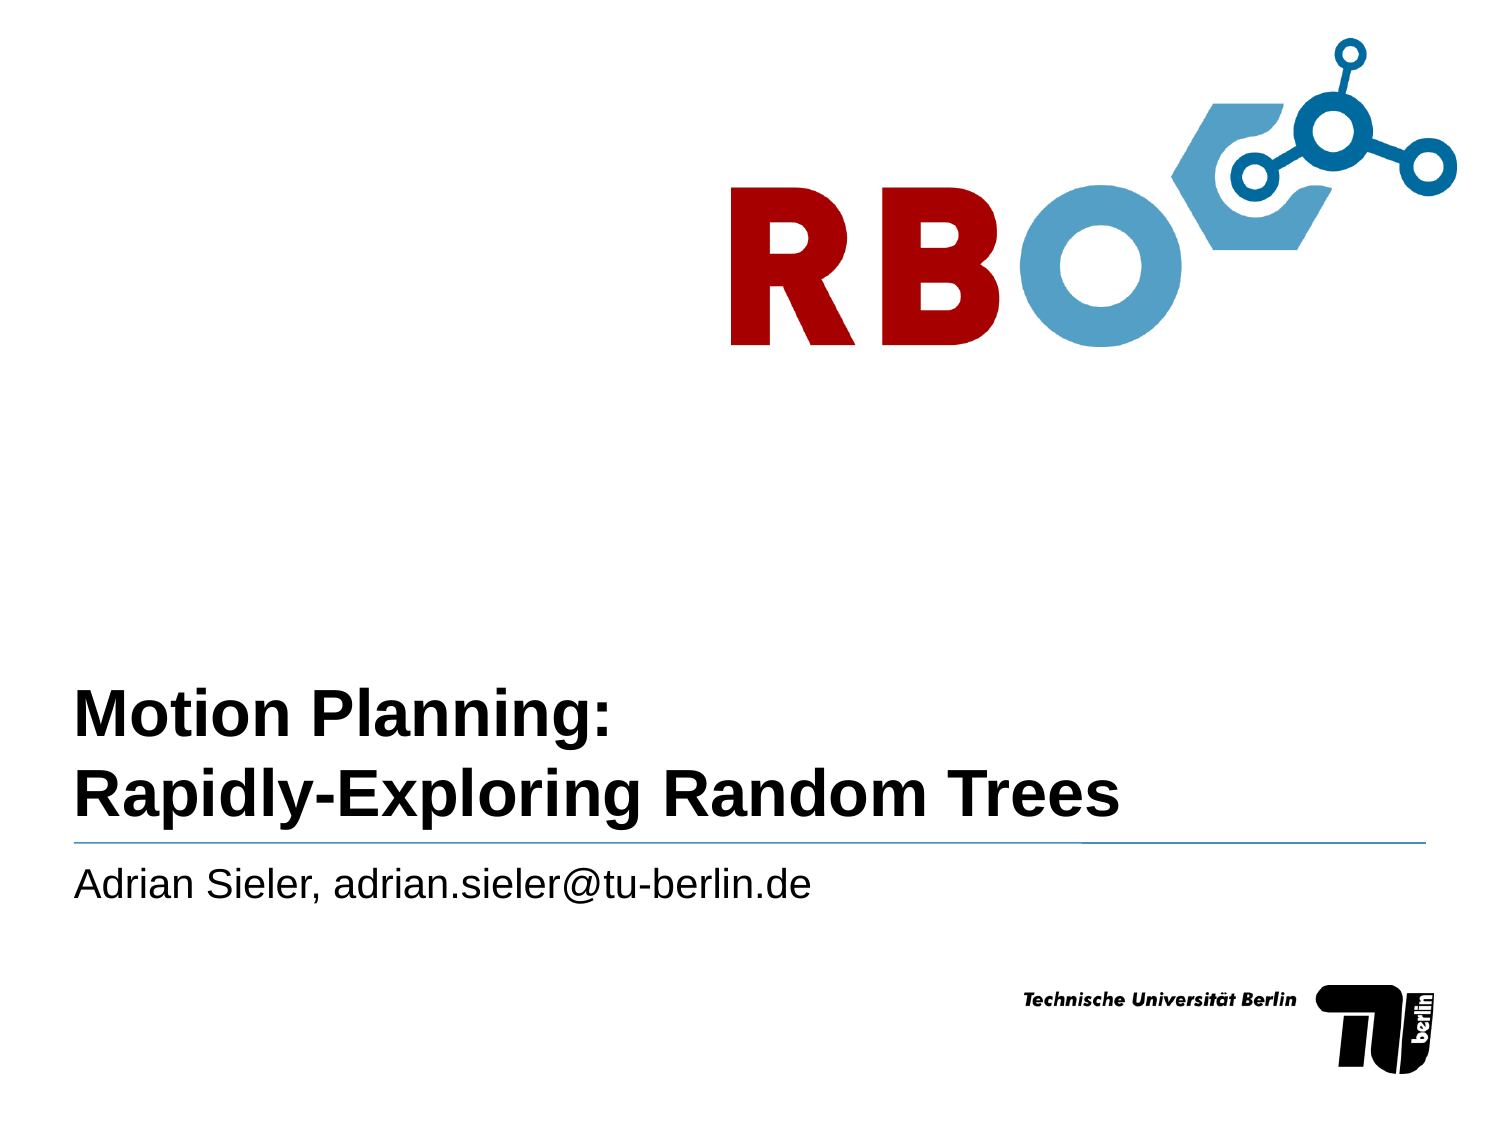

# Motion Planning: Rapidly-Exploring Random Trees
Adrian Sieler, adrian.sieler@tu-berlin.de